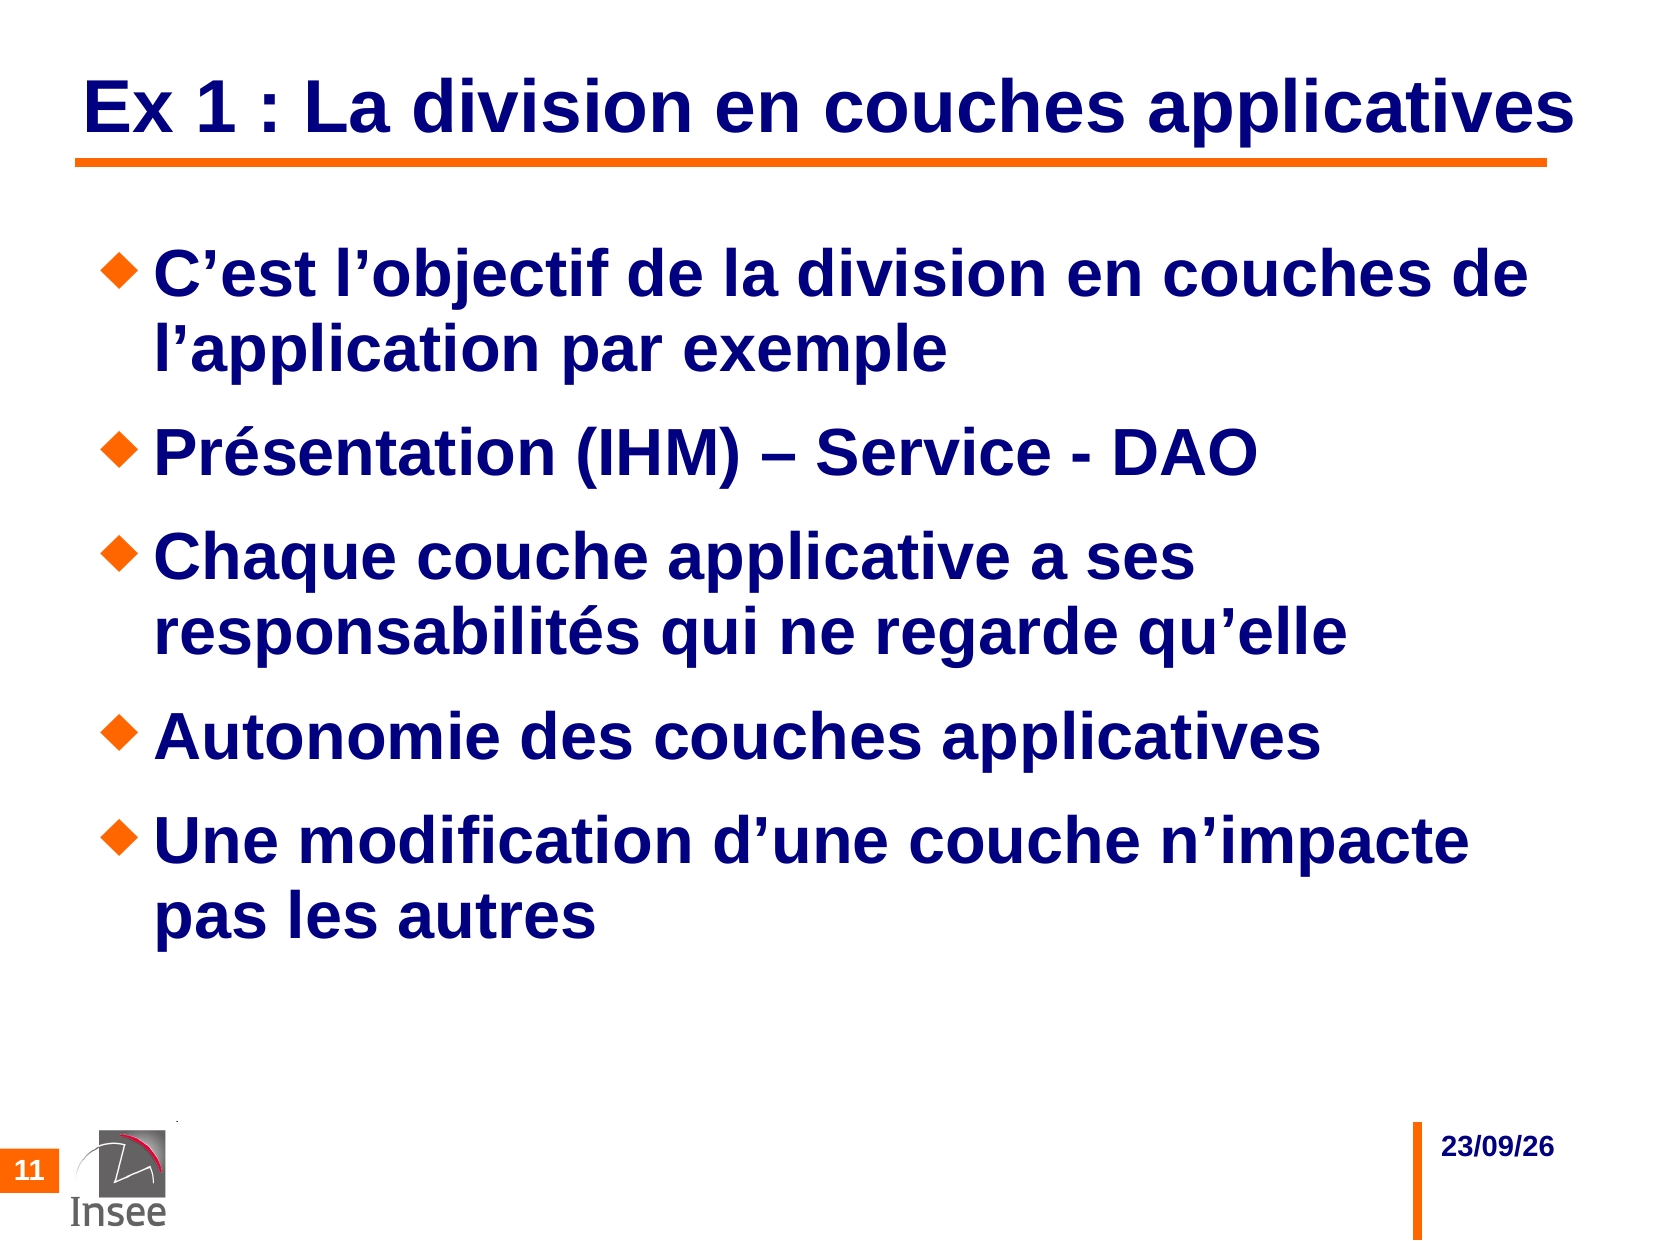

# Ex 1 : La division en couches applicatives
C’est l’objectif de la division en couches de l’application par exemple
Présentation (IHM) – Service - DAO
Chaque couche applicative a ses responsabilités qui ne regarde qu’elle
Autonomie des couches applicatives
Une modification d’une couche n’impacte pas les autres
11